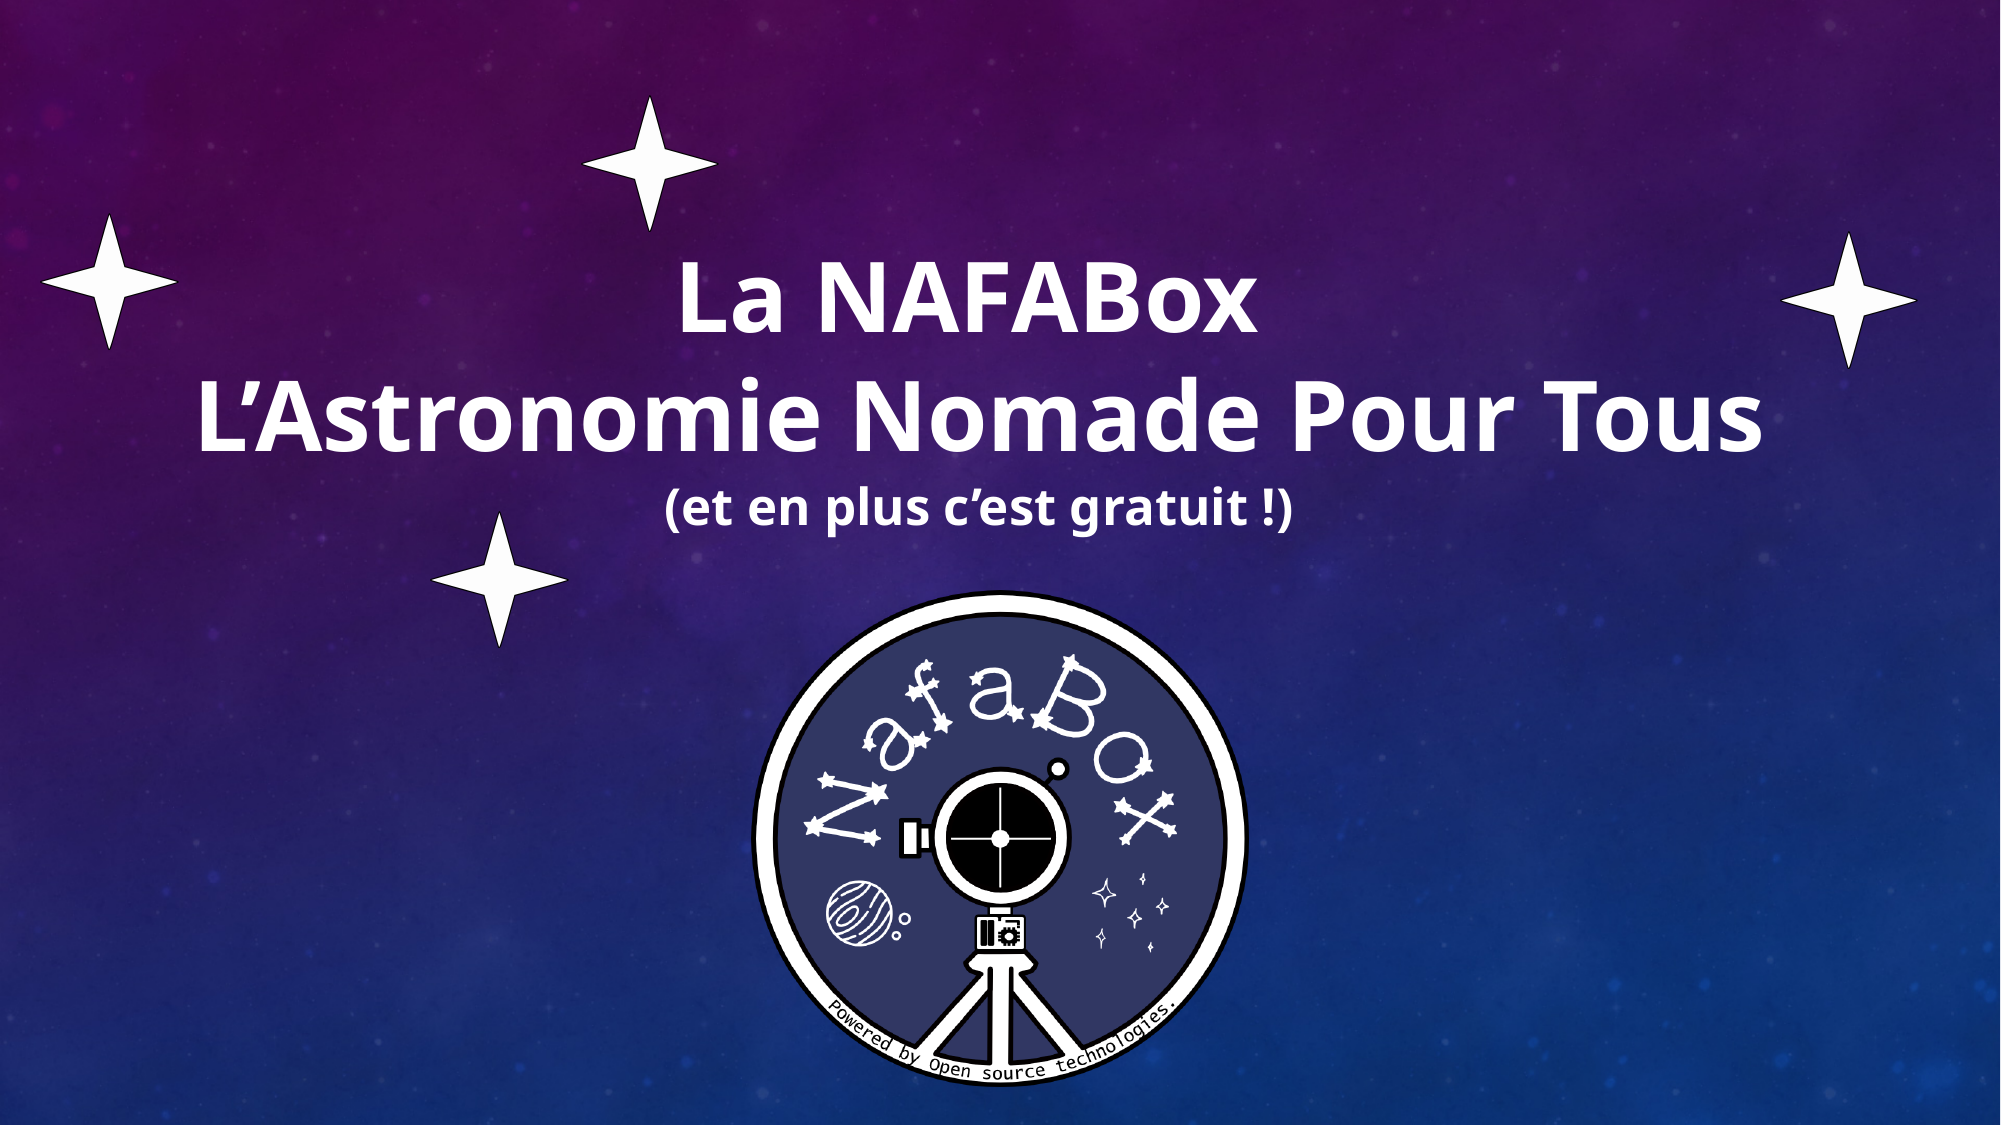

La NAFABox
L’Astronomie Nomade Pour Tous
(et en plus c’est gratuit !)